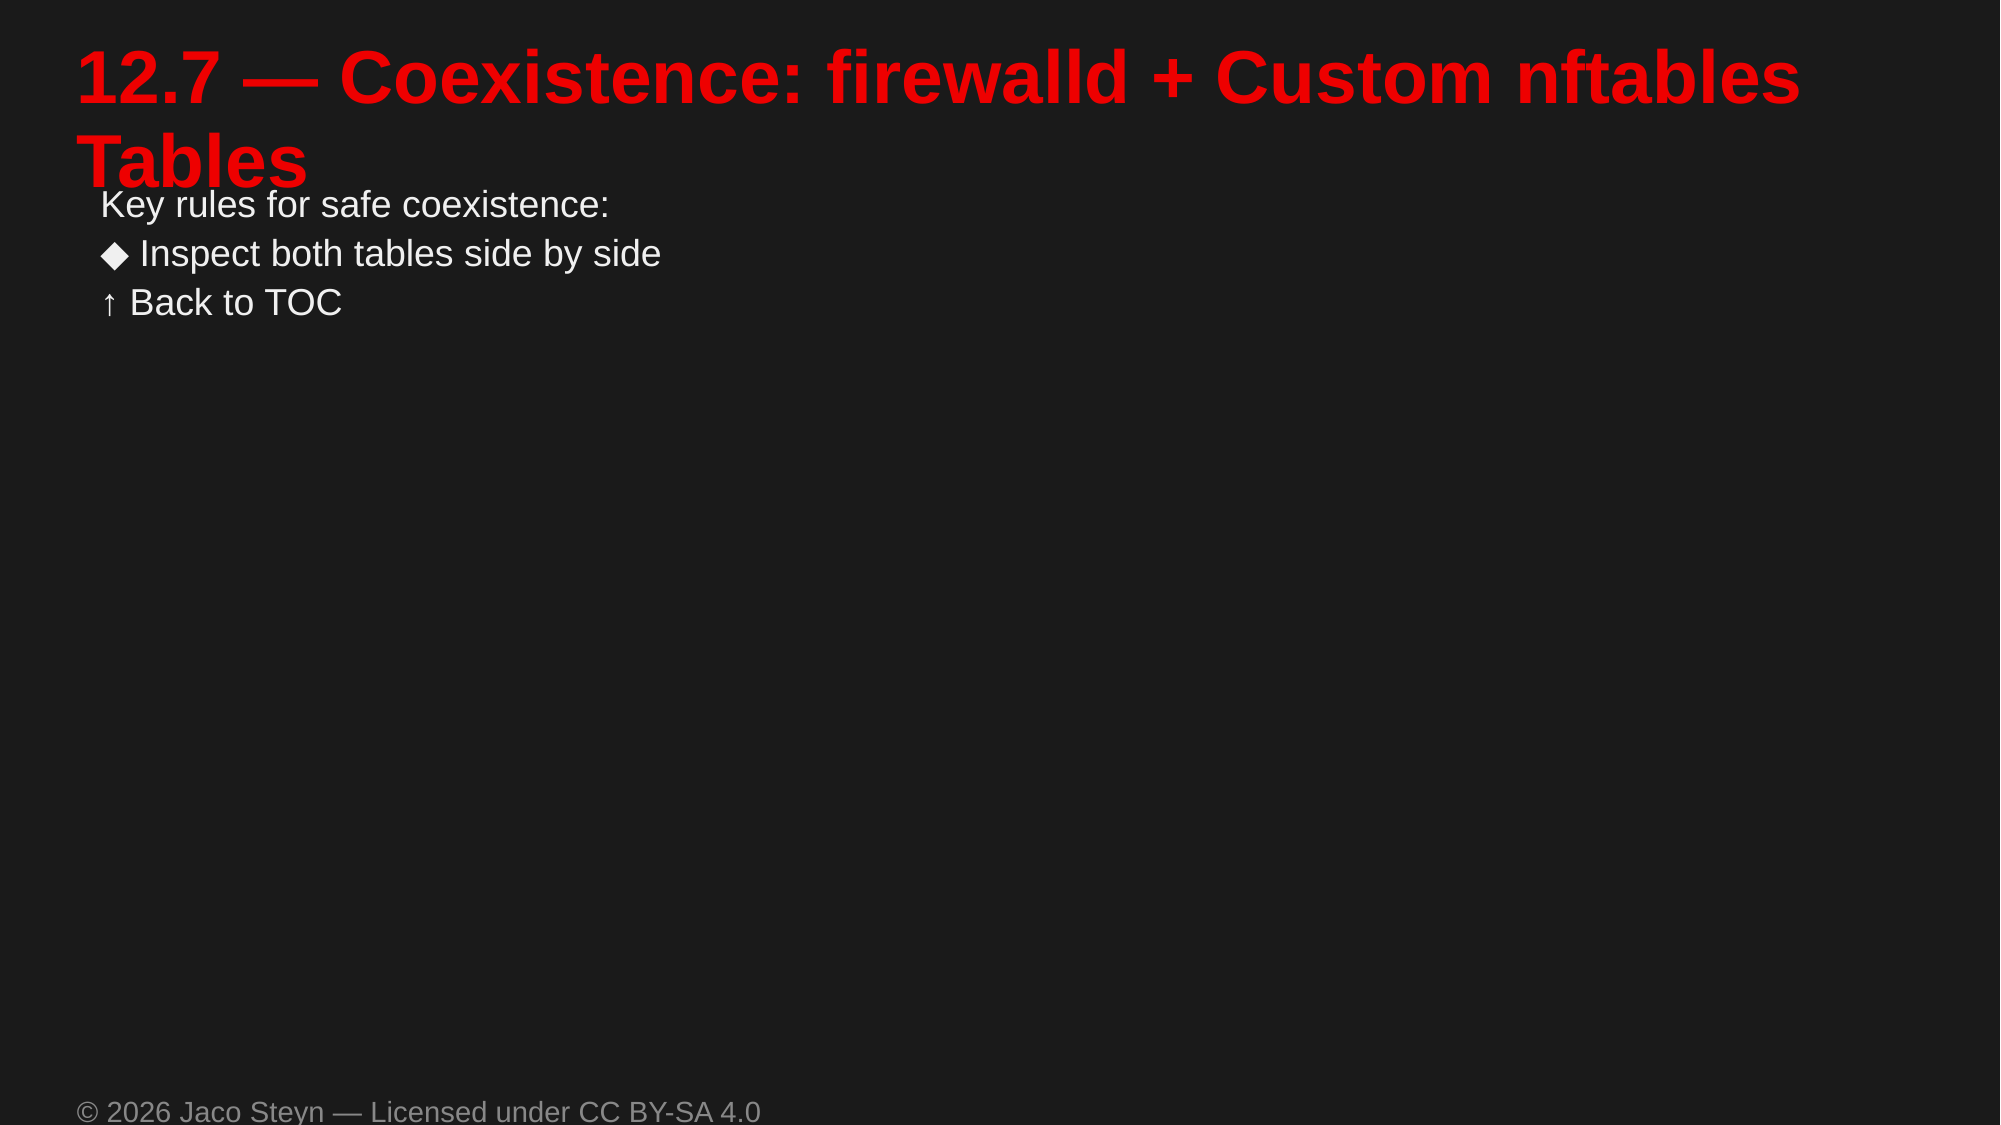

12.7 — Coexistence: firewalld + Custom nftables Tables
Key rules for safe coexistence:
◆ Inspect both tables side by side
↑ Back to TOC
© 2026 Jaco Steyn — Licensed under CC BY-SA 4.0